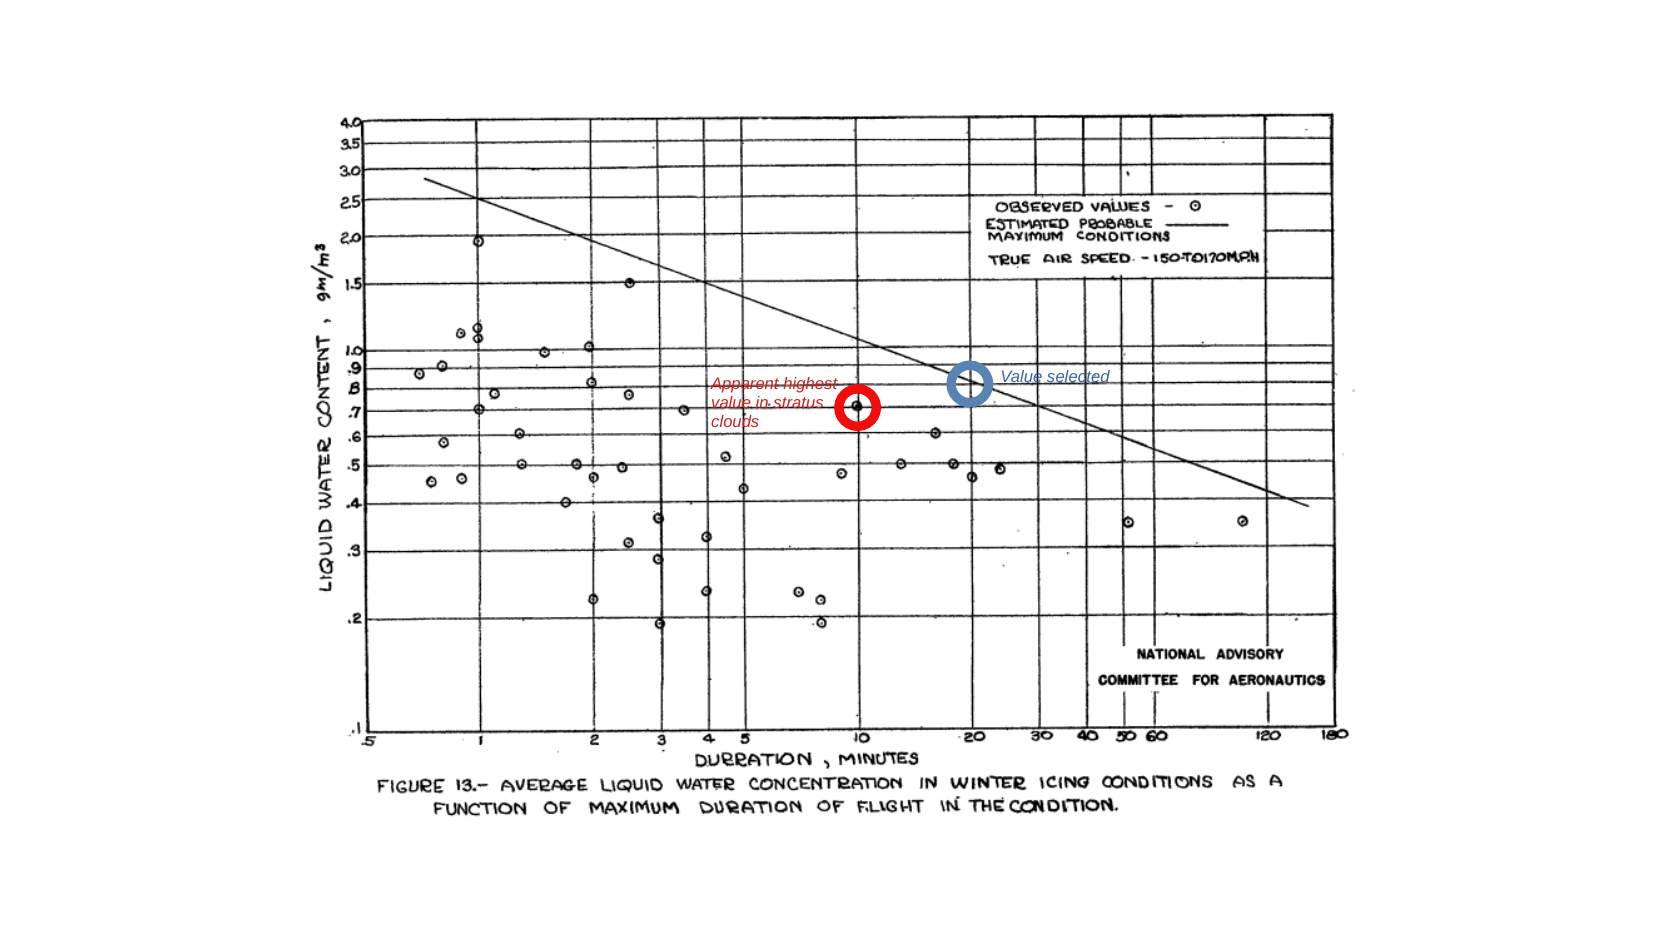

Value selected
Apparent highest value in stratus clouds